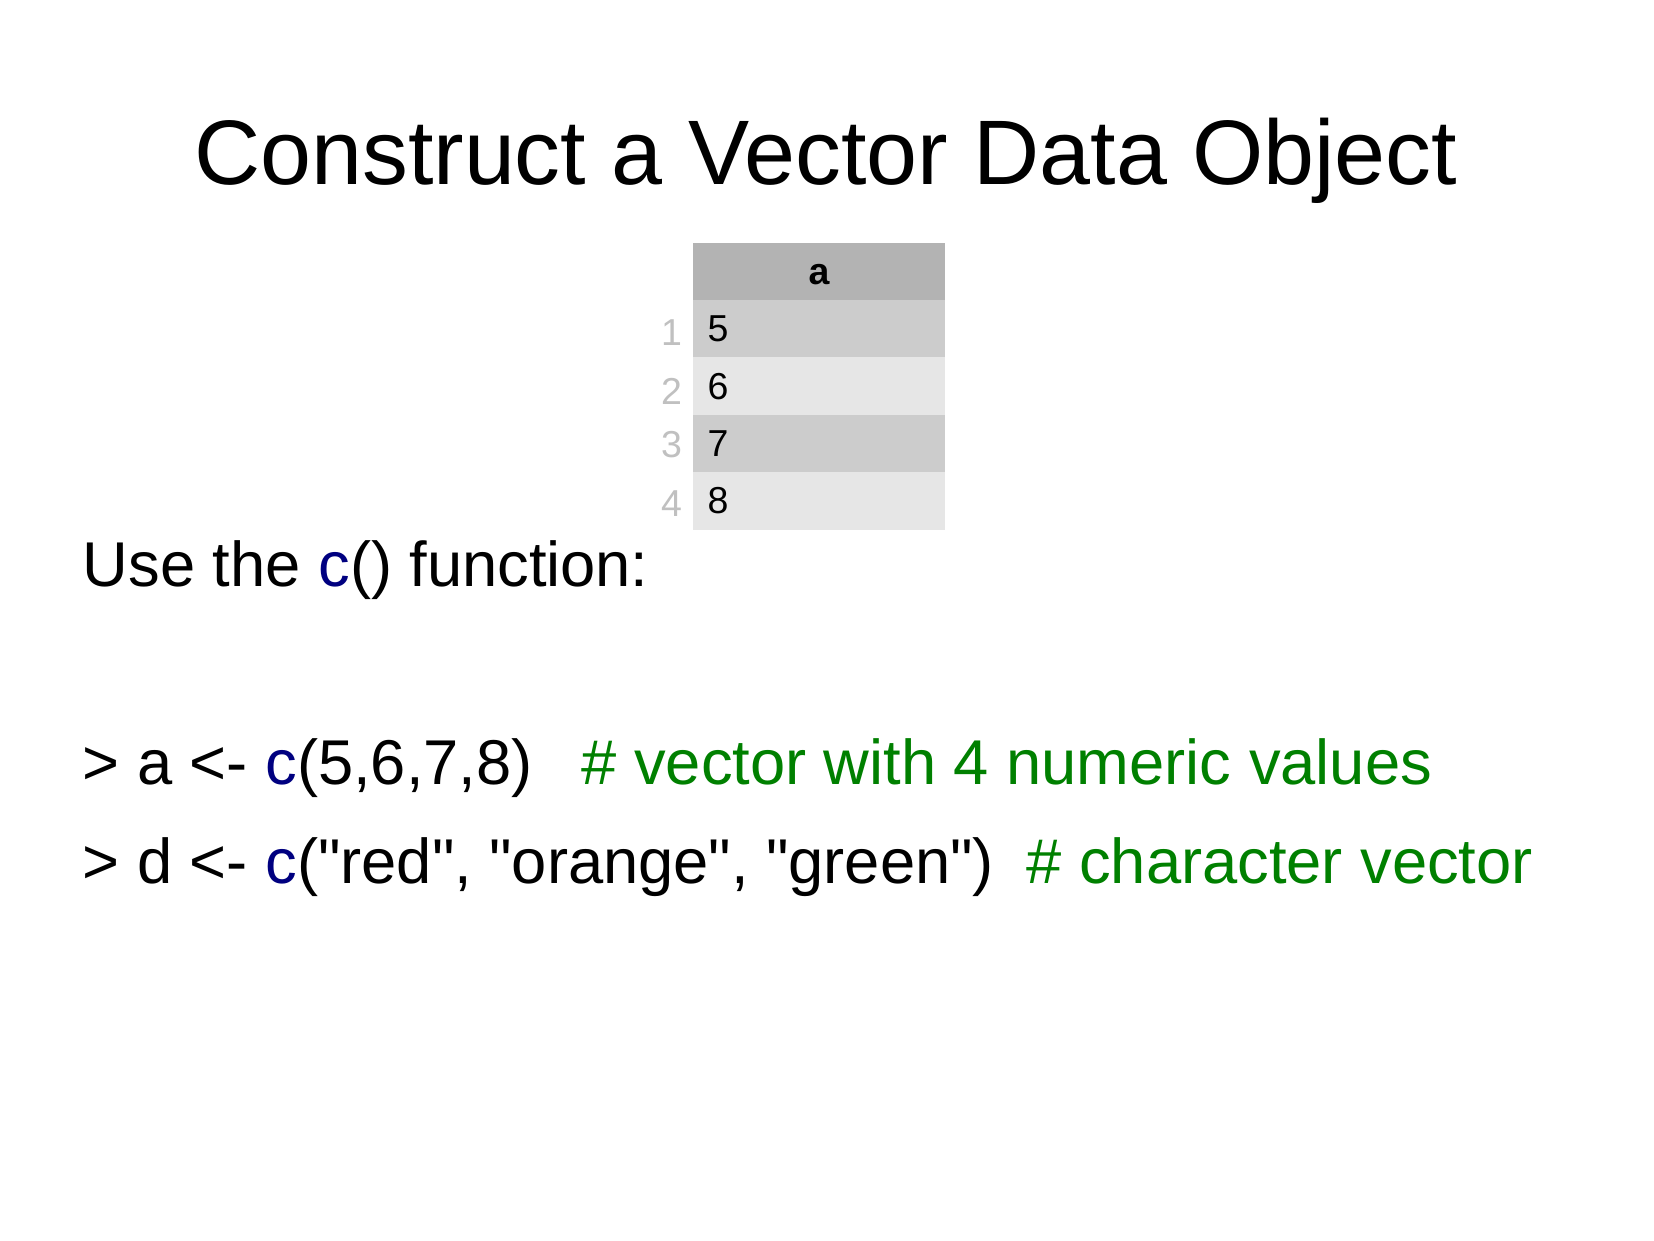

# Construct a Vector Data Object
| a |
| --- |
| 5 |
| 6 |
| 7 |
| 8 |
1
2
3
4
Use the c() function:
> a <- c(5,6,7,8)	# vector with 4 numeric values
> d <- c("red", "orange", "green")	 # character vector